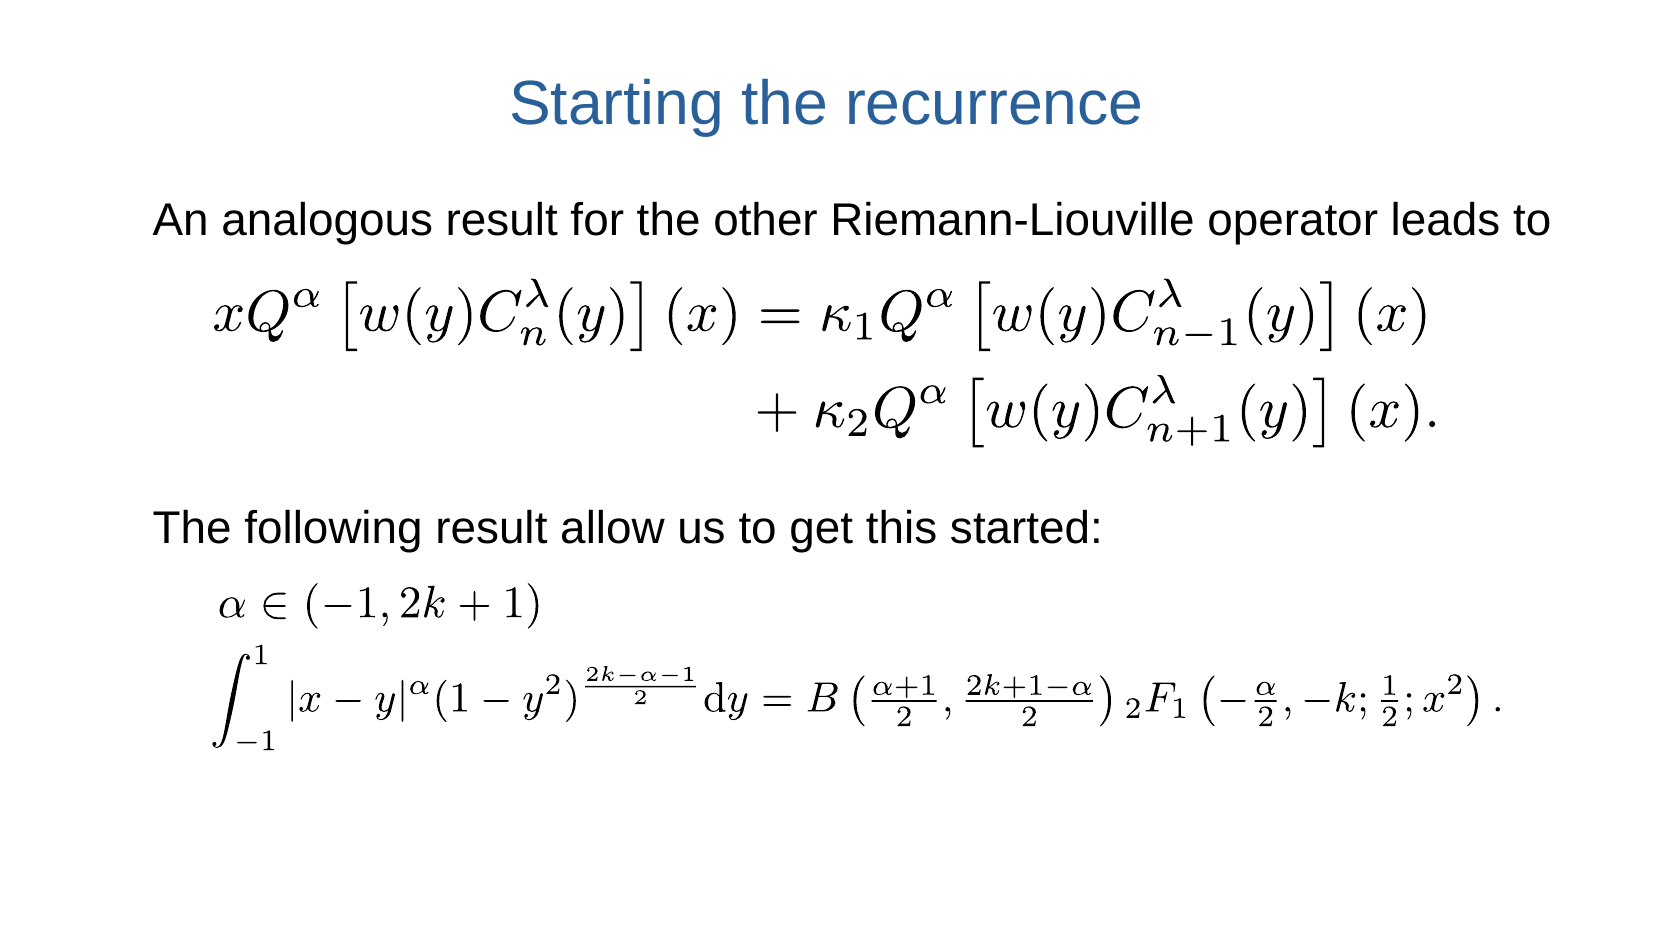

# Starting the recurrence
An analogous result for the other Riemann-Liouville operator leads to
The following result allow us to get this started: